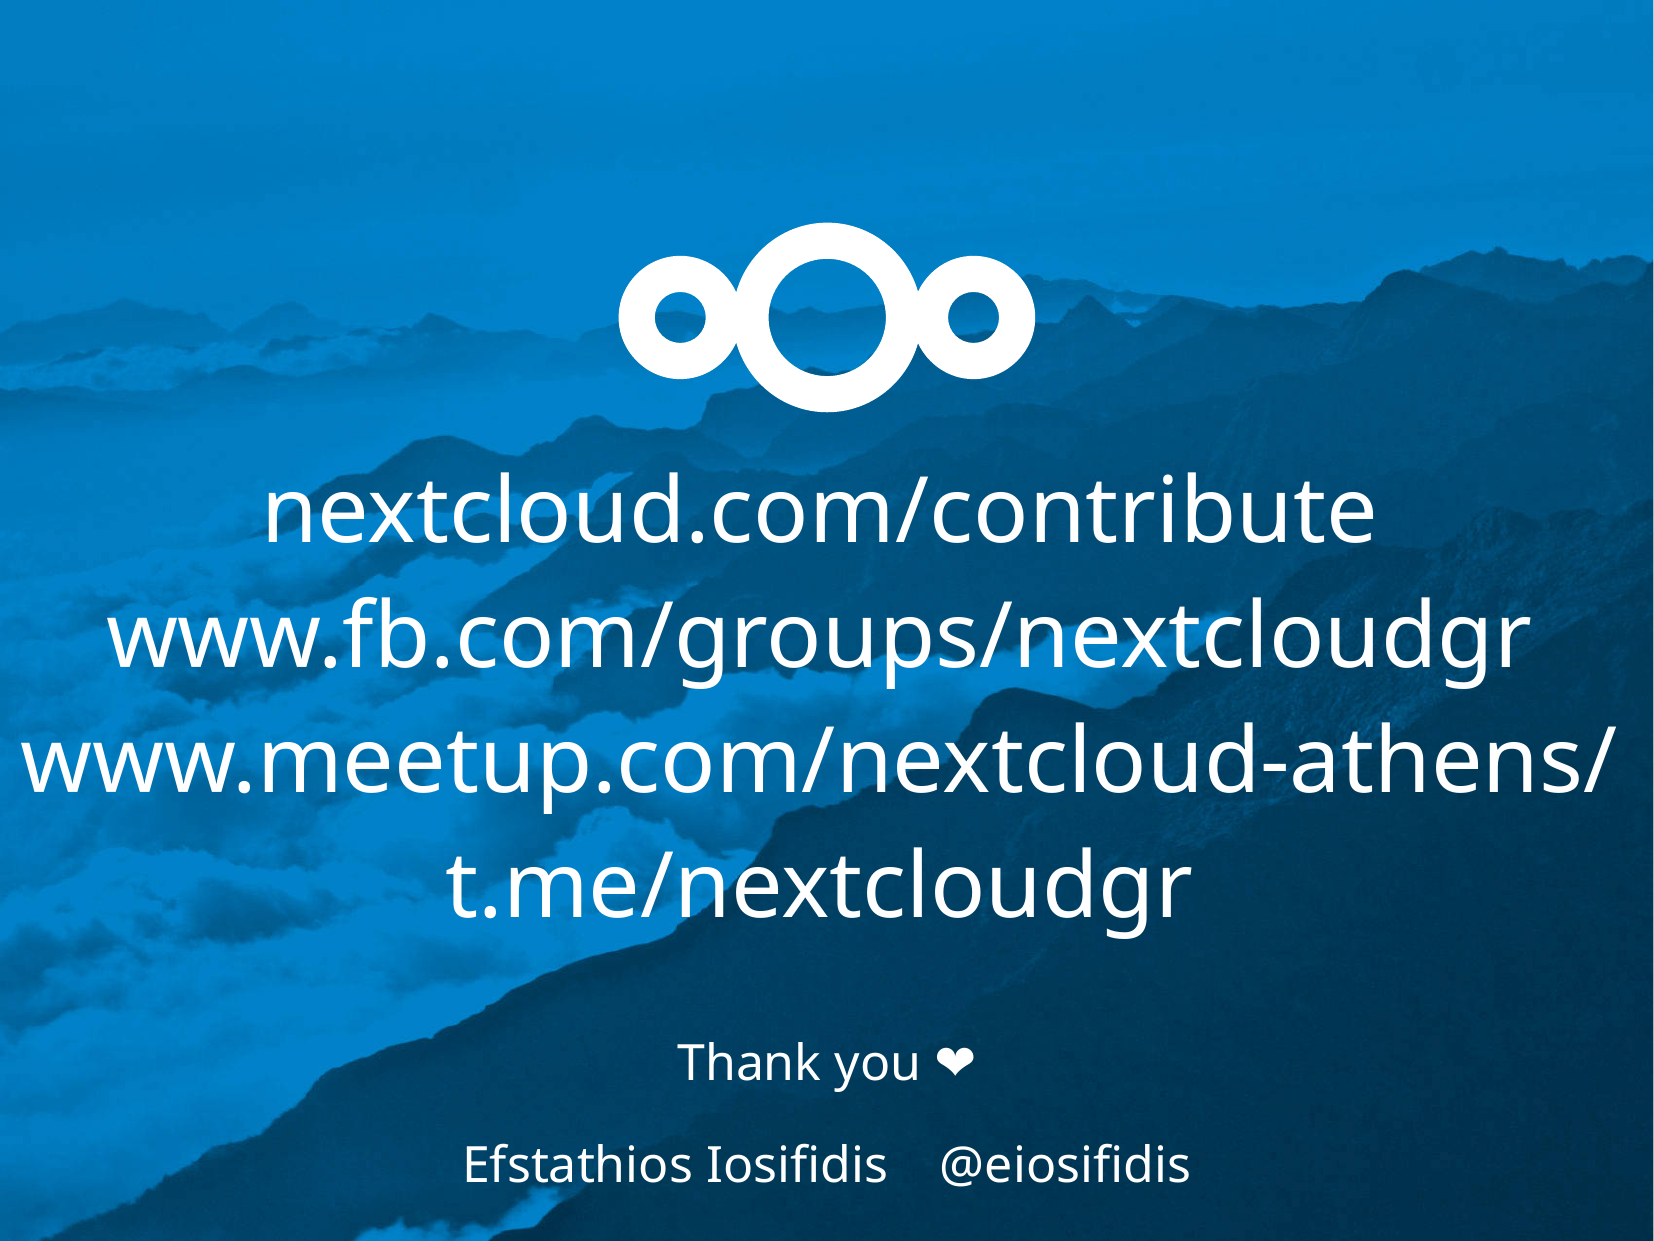

# nextcloud.com/contribute www.fb.com/groups/nextcloudgr www.meetup.com/nextcloud-athens/ t.me/nextcloudgr
Thank you ❤
Efstathios Iosifidis @eiosifidis